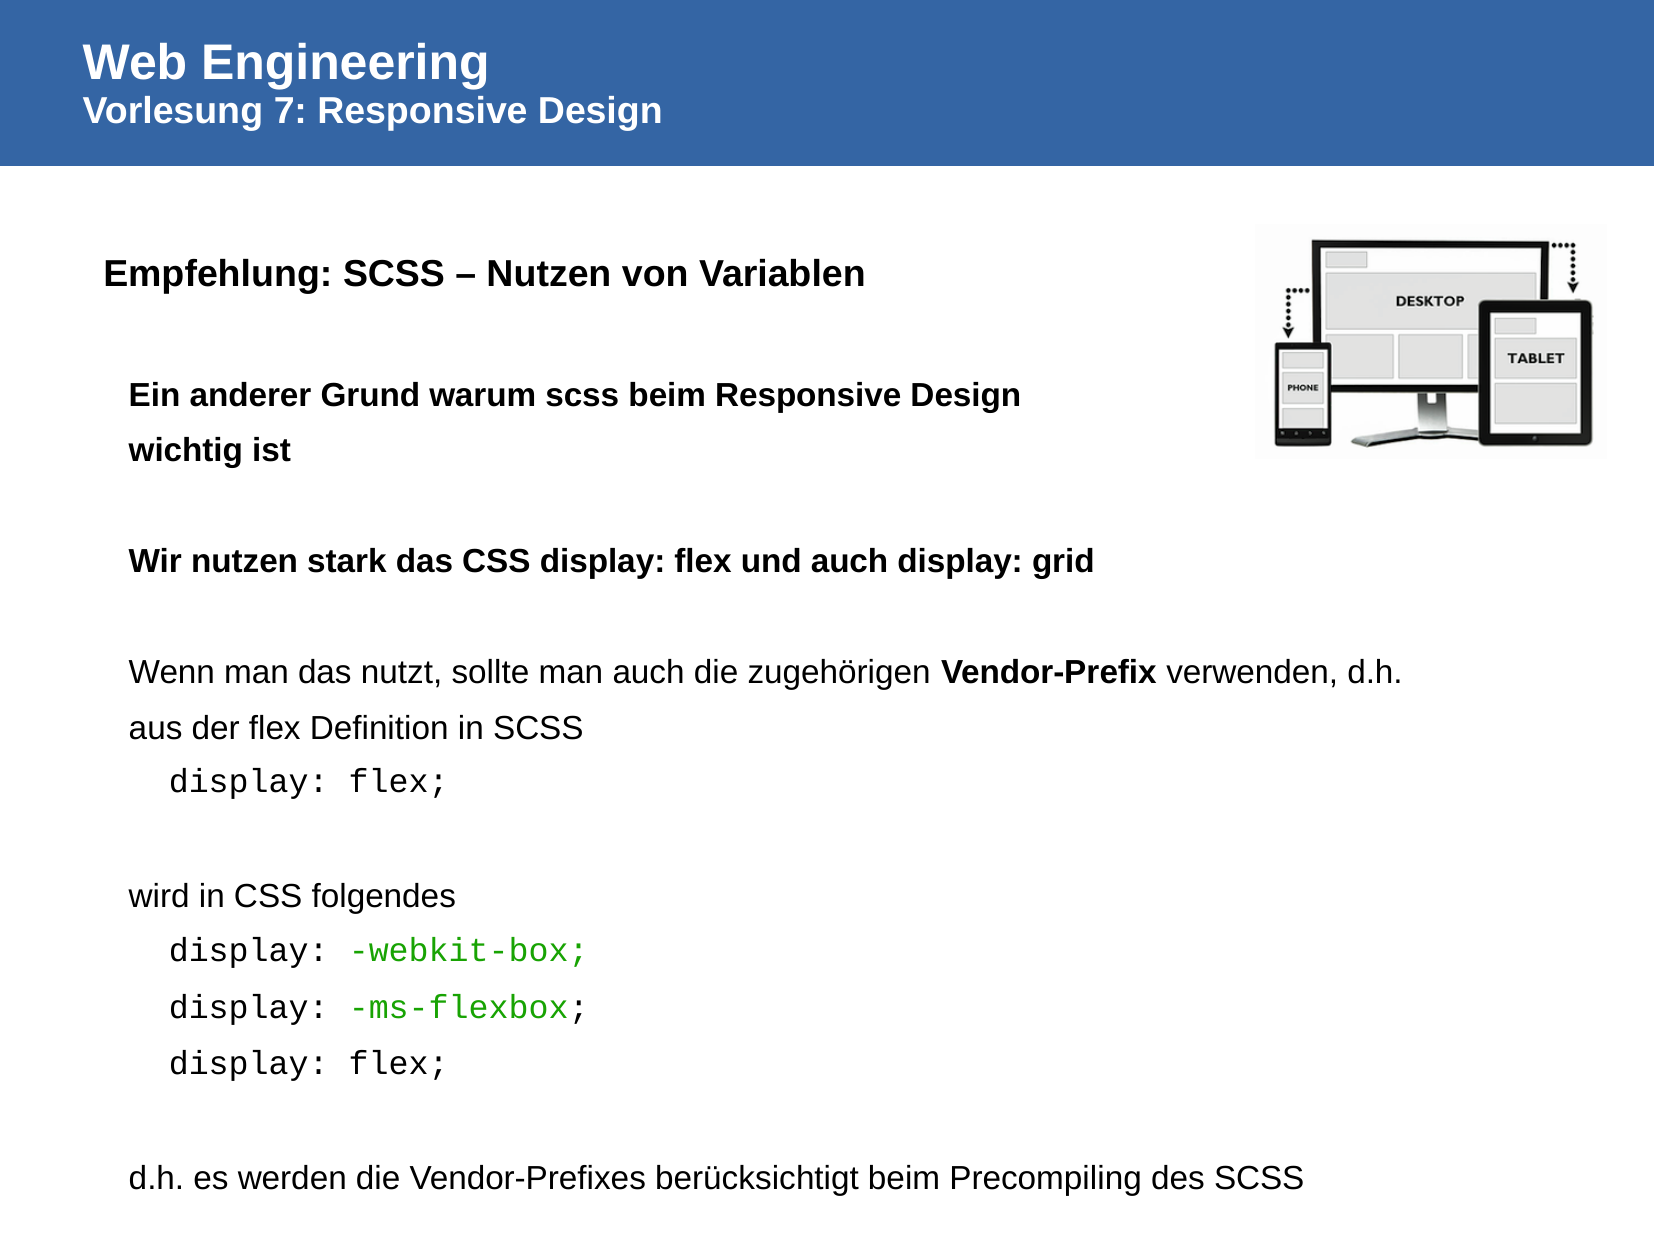

# Web Engineering Vorlesung 7: Responsive Design
Empfehlung: SCSS – Nutzen von Variablen
Ein anderer Grund warum scss beim Responsive Design
wichtig ist
Wir nutzen stark das CSS display: flex und auch display: grid
Wenn man das nutzt, sollte man auch die zugehörigen Vendor-Prefix verwenden, d.h.
aus der flex Definition in SCSS
 display: flex;
wird in CSS folgendes
 display: -webkit-box;
 display: -ms-flexbox;
 display: flex;
d.h. es werden die Vendor-Prefixes berücksichtigt beim Precompiling des SCSS